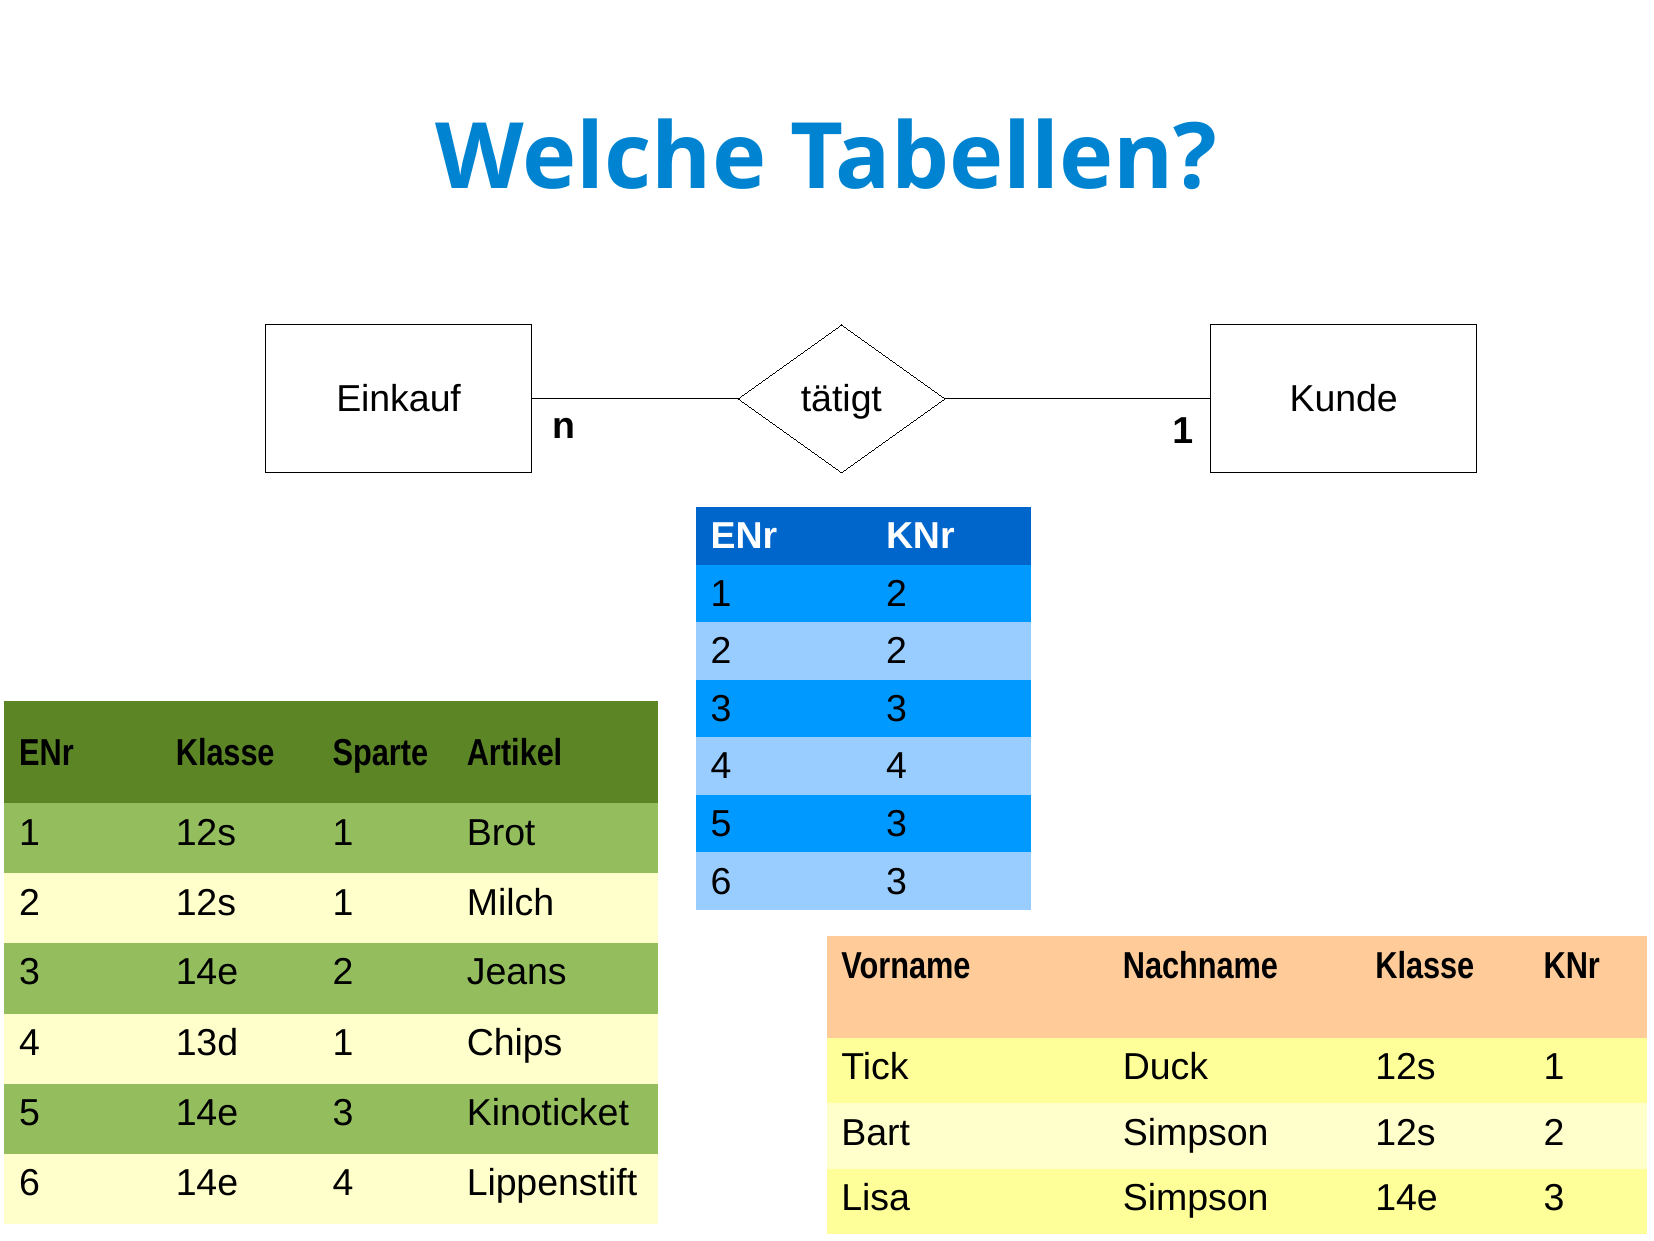

# Welche Tabellen?
Einkauf
tätigt
Kunde
n
1
| ENr | KNr |
| --- | --- |
| 1 | 2 |
| 2 | 2 |
| 3 | 3 |
| 4 | 4 |
| 5 | 3 |
| 6 | 3 |
| ENr | Klasse | Sparte | Artikel |
| --- | --- | --- | --- |
| 1 | 12s | 1 | Brot |
| 2 | 12s | 1 | Milch |
| 3 | 14e | 2 | Jeans |
| 4 | 13d | 1 | Chips |
| 5 | 14e | 3 | Kinoticket |
| 6 | 14e | 4 | Lippenstift |
| Vorname | Nachname | Klasse | KNr |
| --- | --- | --- | --- |
| Tick | Duck | 12s | 1 |
| Bart | Simpson | 12s | 2 |
| Lisa | Simpson | 14e | 3 |